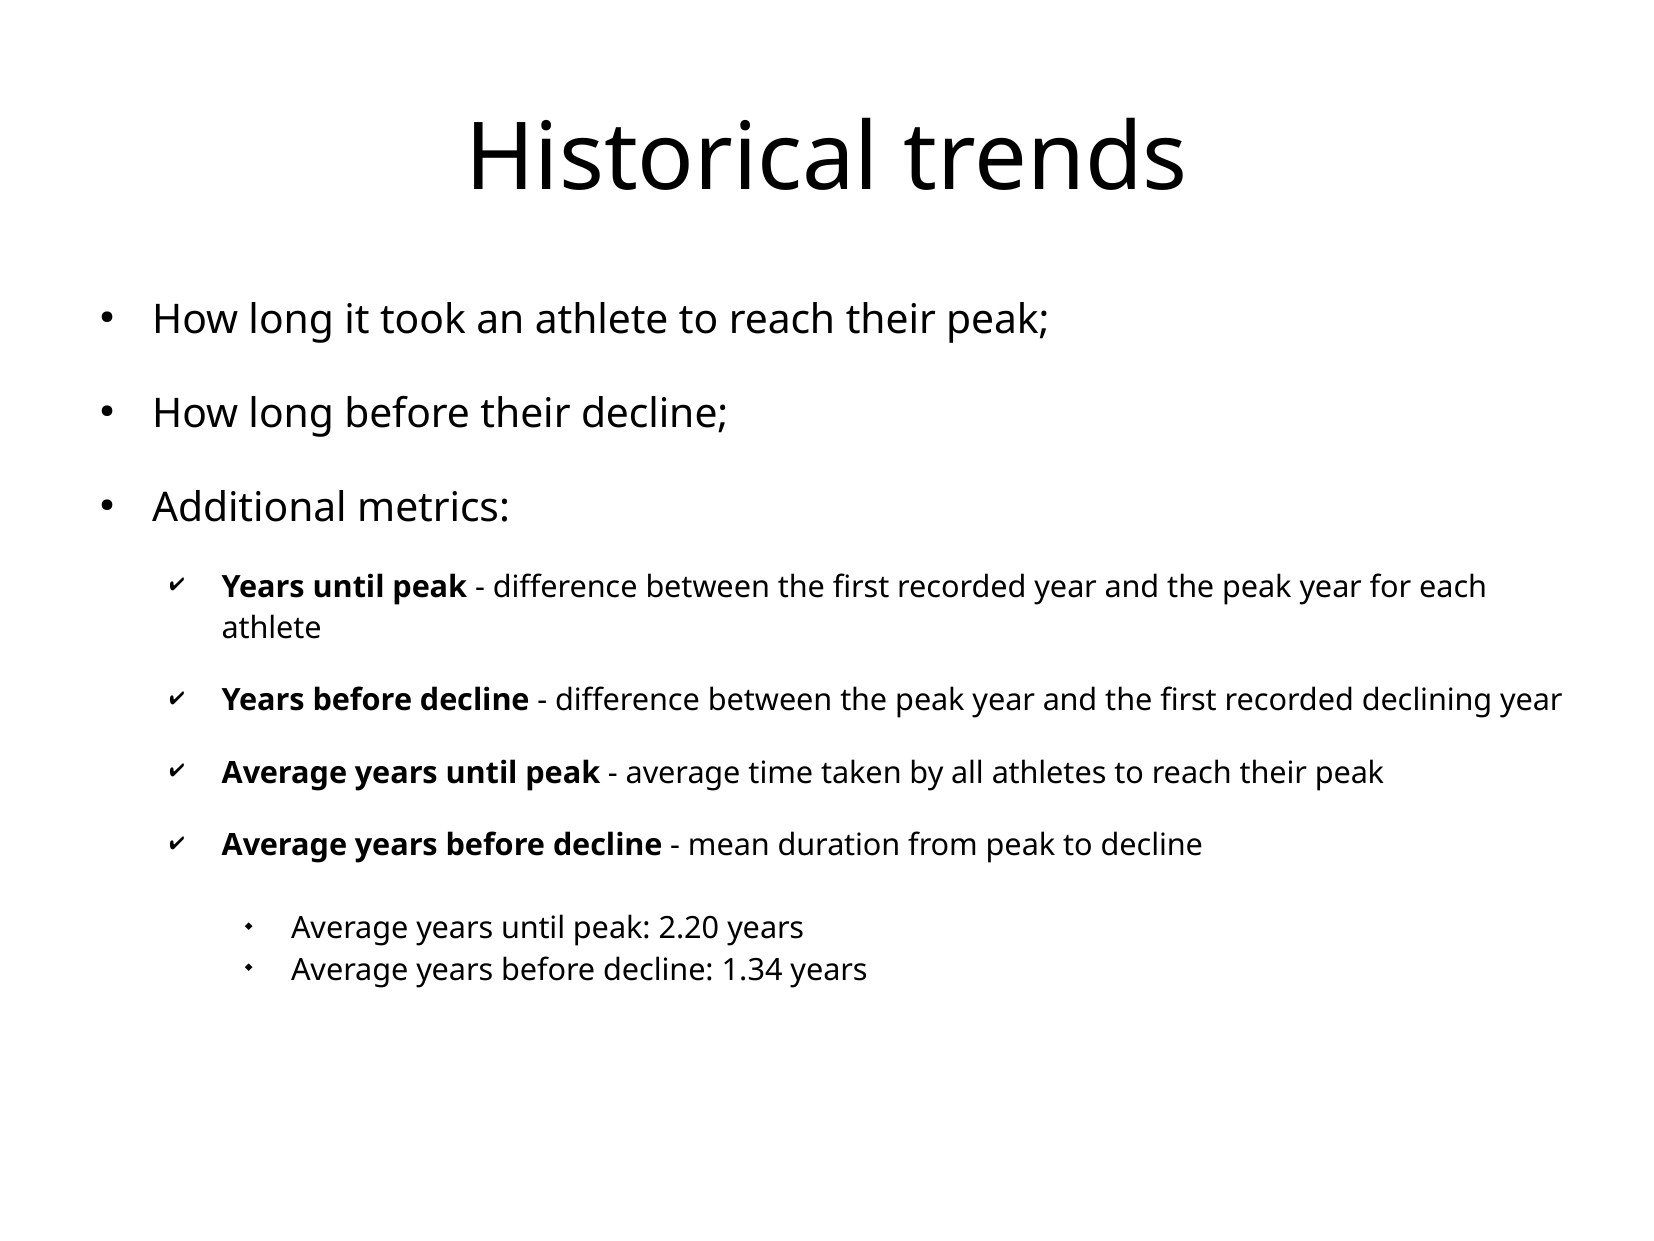

# Historical trends
How long it took an athlete to reach their peak;
How long before their decline;
Additional metrics:
Years until peak - difference between the first recorded year and the peak year for each athlete
Years before decline - difference between the peak year and the first recorded declining year
Average years until peak - average time taken by all athletes to reach their peak
Average years before decline - mean duration from peak to decline
Average years until peak: 2.20 years
Average years before decline: 1.34 years